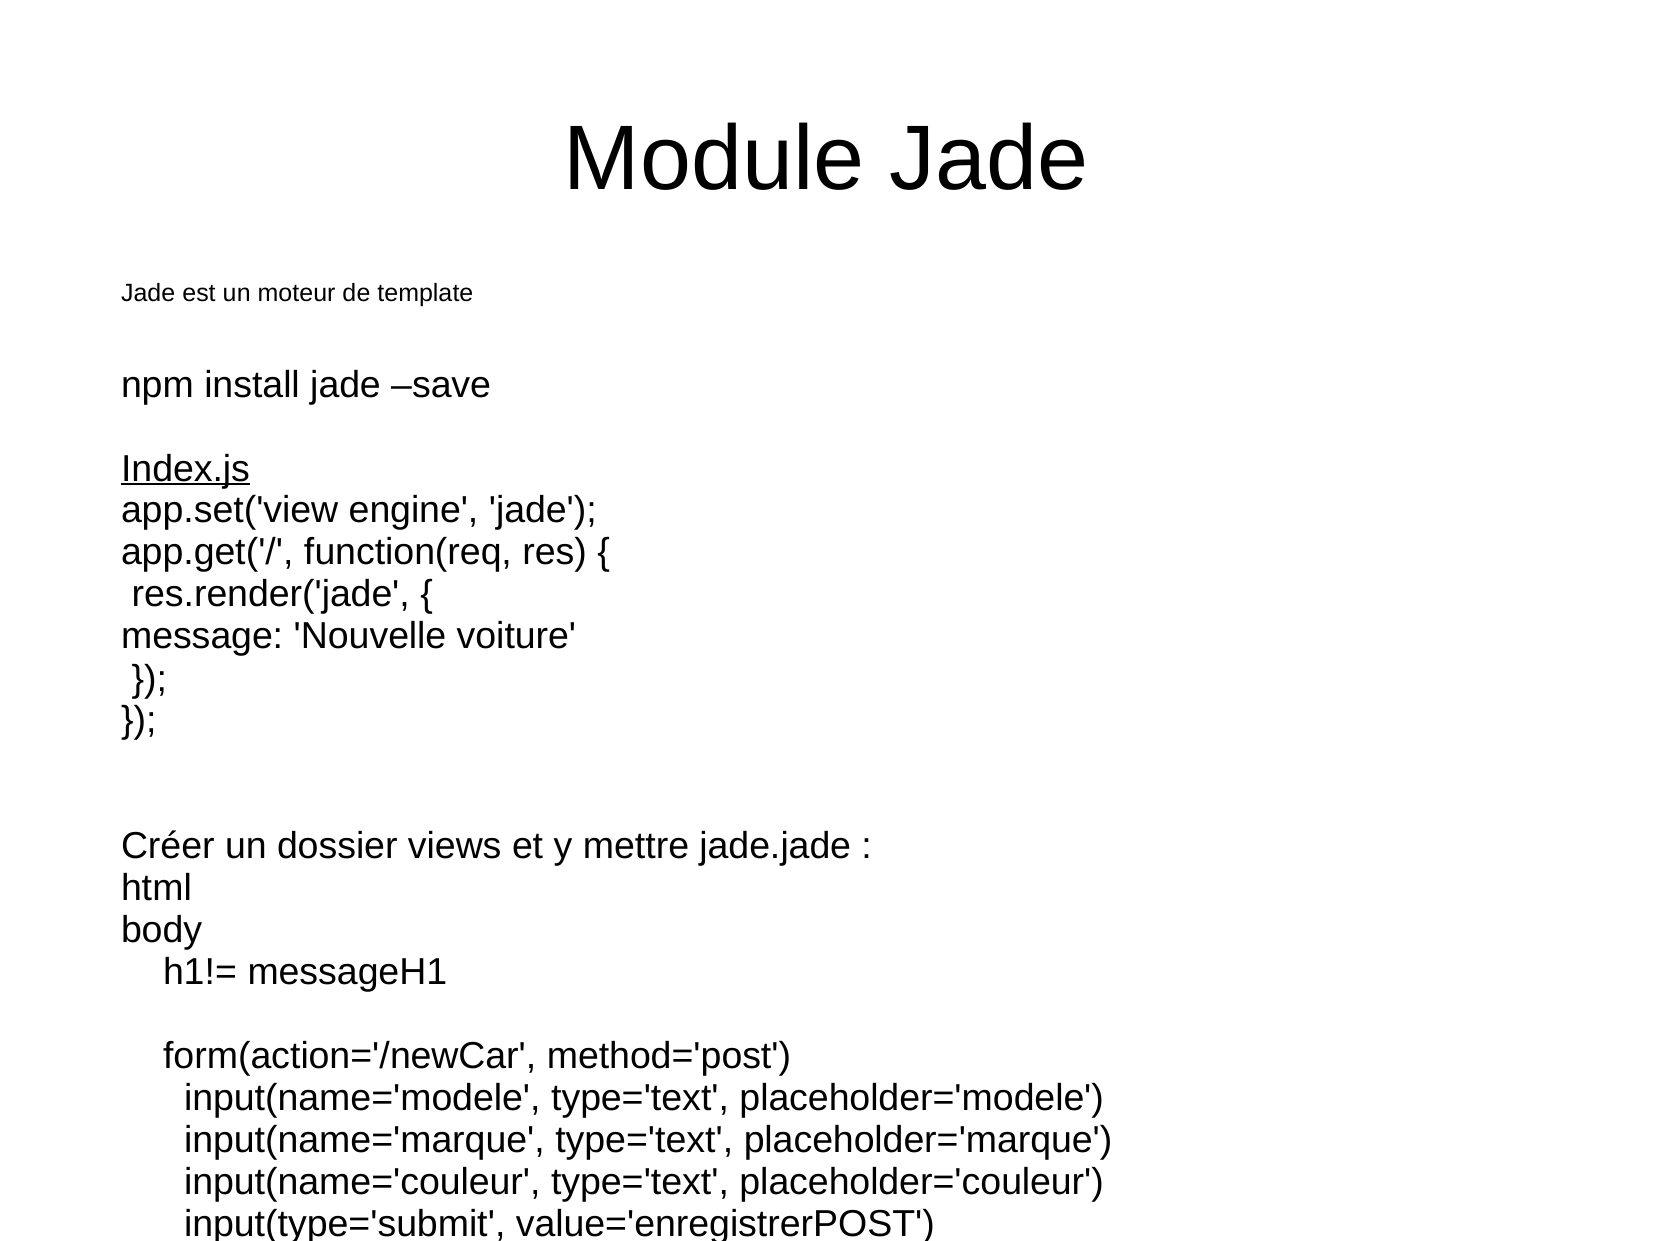

# Module Jade
Jade est un moteur de template
npm install jade –save
Index.js
app.set('view engine', 'jade');
app.get('/', function(req, res) {
 res.render('jade', {
message: 'Nouvelle voiture'
 });
});
Créer un dossier views et y mettre jade.jade :
html
body
 h1!= messageH1
 form(action='/newCar', method='post')
 input(name='modele', type='text', placeholder='modele')
 input(name='marque', type='text', placeholder='marque')
 input(name='couleur', type='text', placeholder='couleur')
 input(type='submit', value='enregistrerPOST')